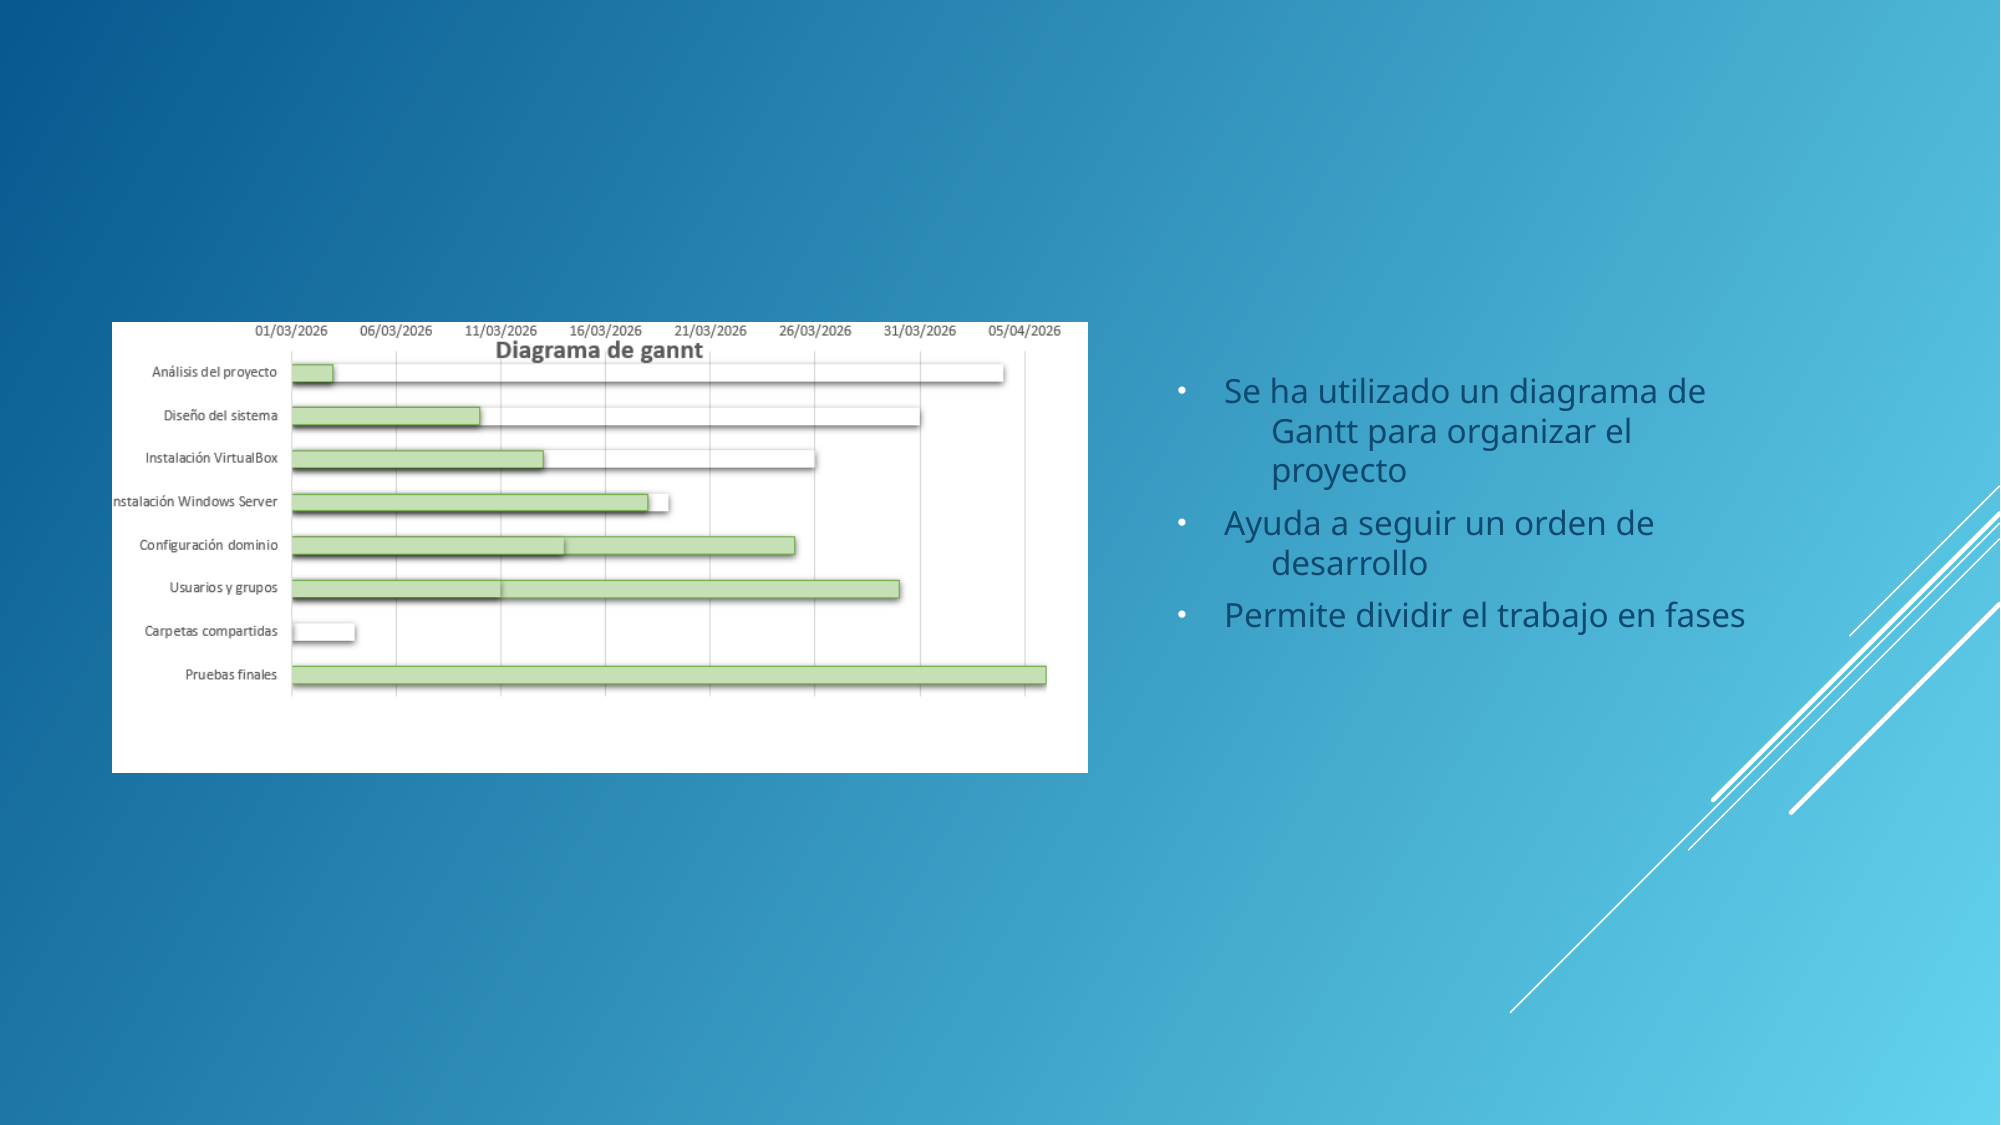

# Se ha utilizado un diagrama de Gantt para organizar el proyecto
Ayuda a seguir un orden de desarrollo
Permite dividir el trabajo en fases